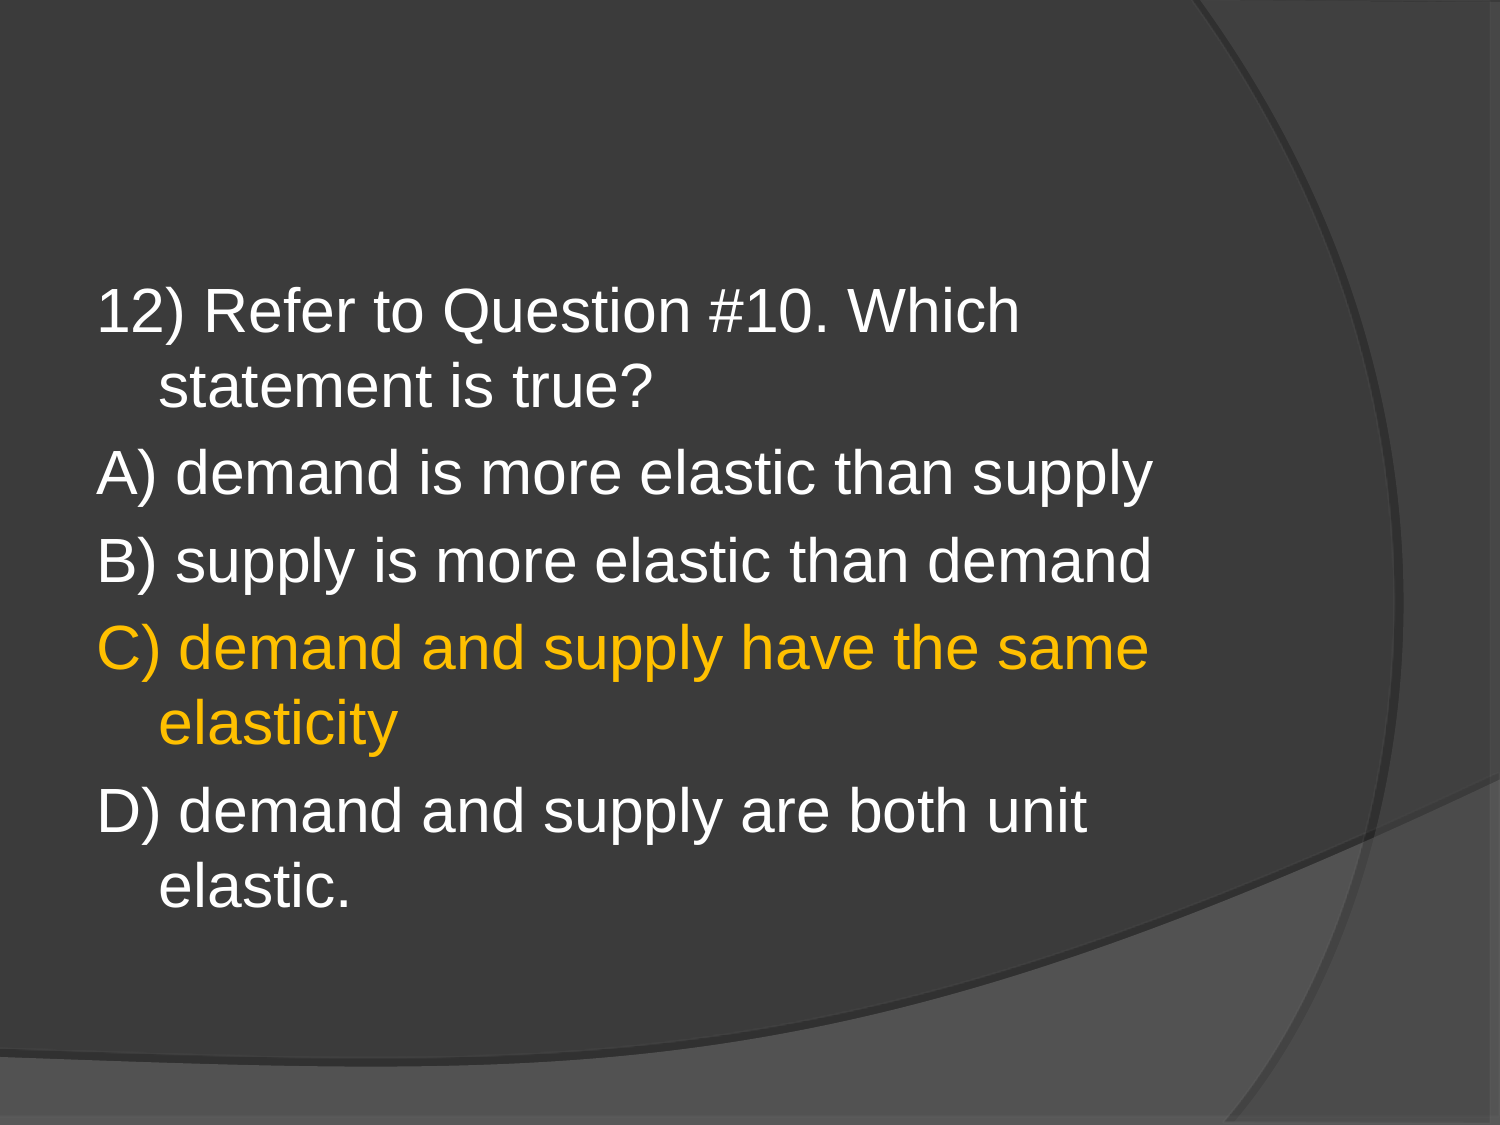

#
12) Refer to Question #10. Which statement is true?
A) demand is more elastic than supply
B) supply is more elastic than demand
C) demand and supply have the same elasticity
D) demand and supply are both unit elastic.